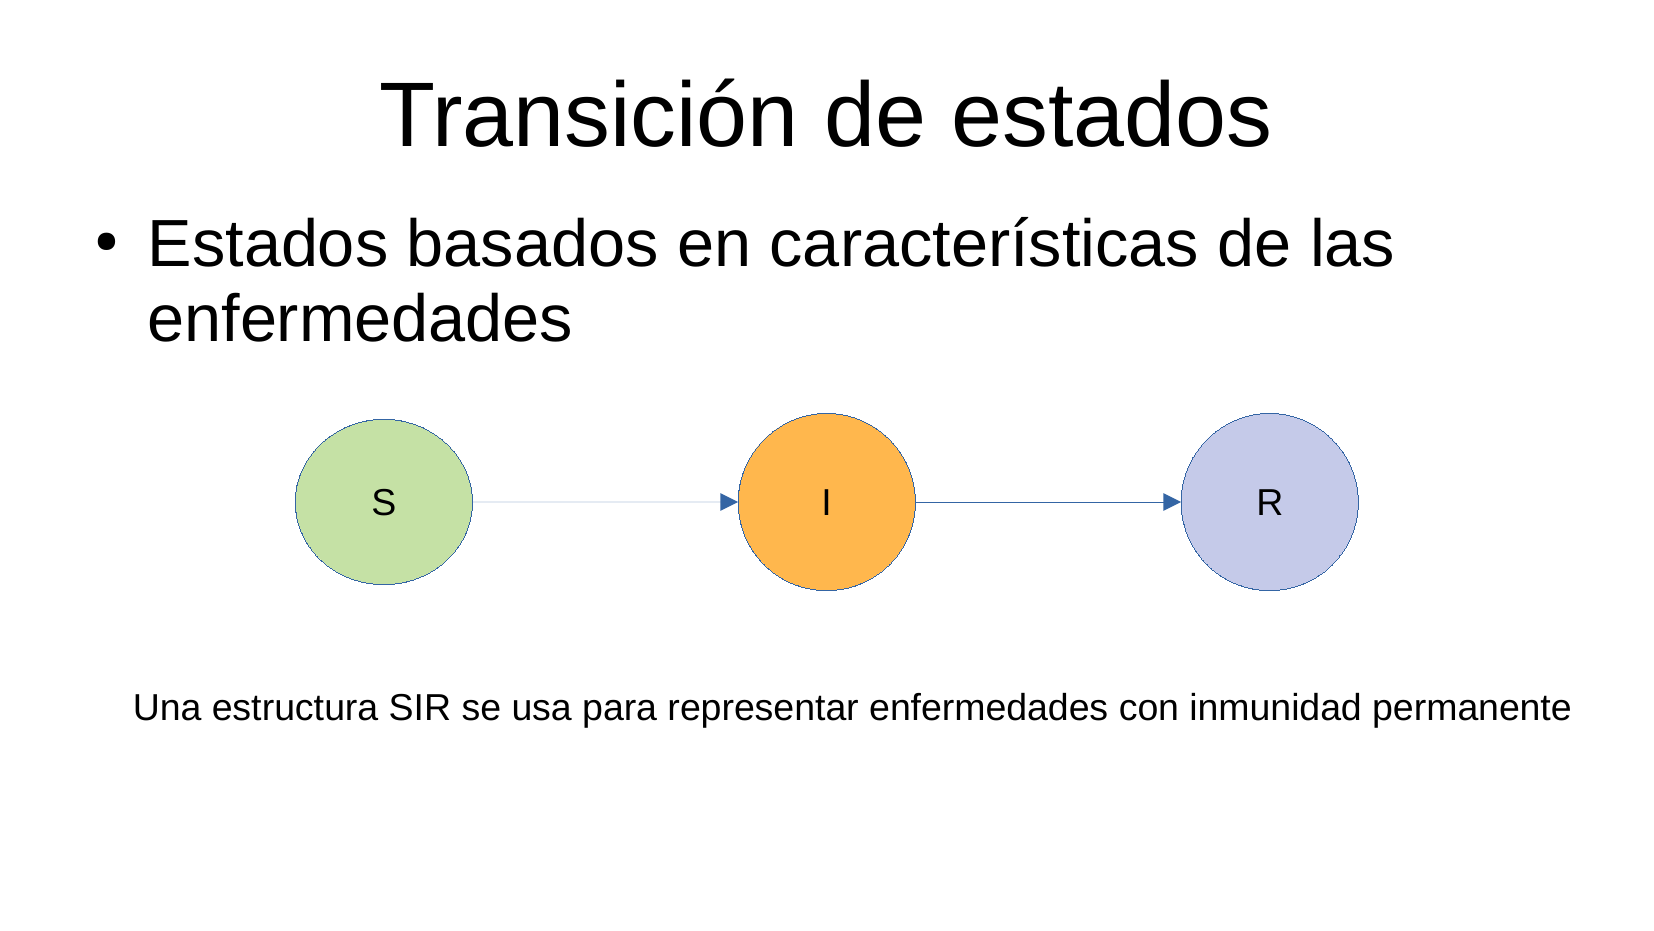

# Transición de estados
Estados basados en características de las enfermedades
I
R
S
Una estructura SIR se usa para representar enfermedades con inmunidad permanente